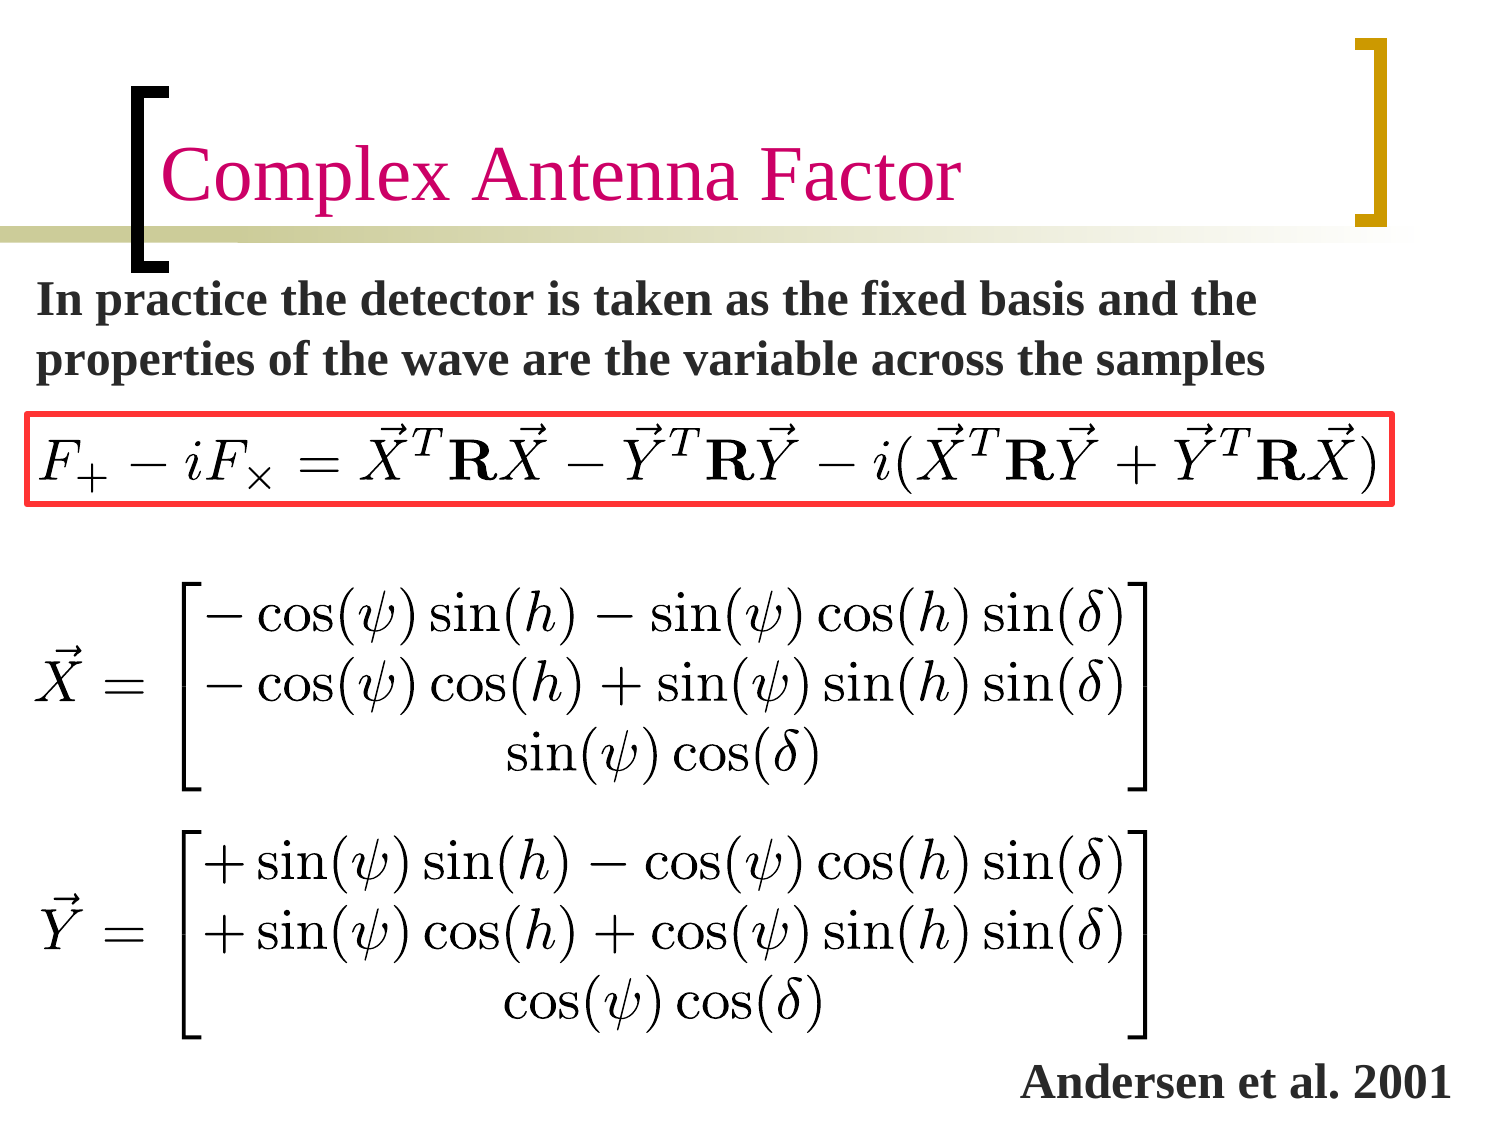

# Complex Antenna Factor
In practice the detector is taken as the fixed basis and the
properties of the wave are the variable across the samples
Andersen et al. 2001